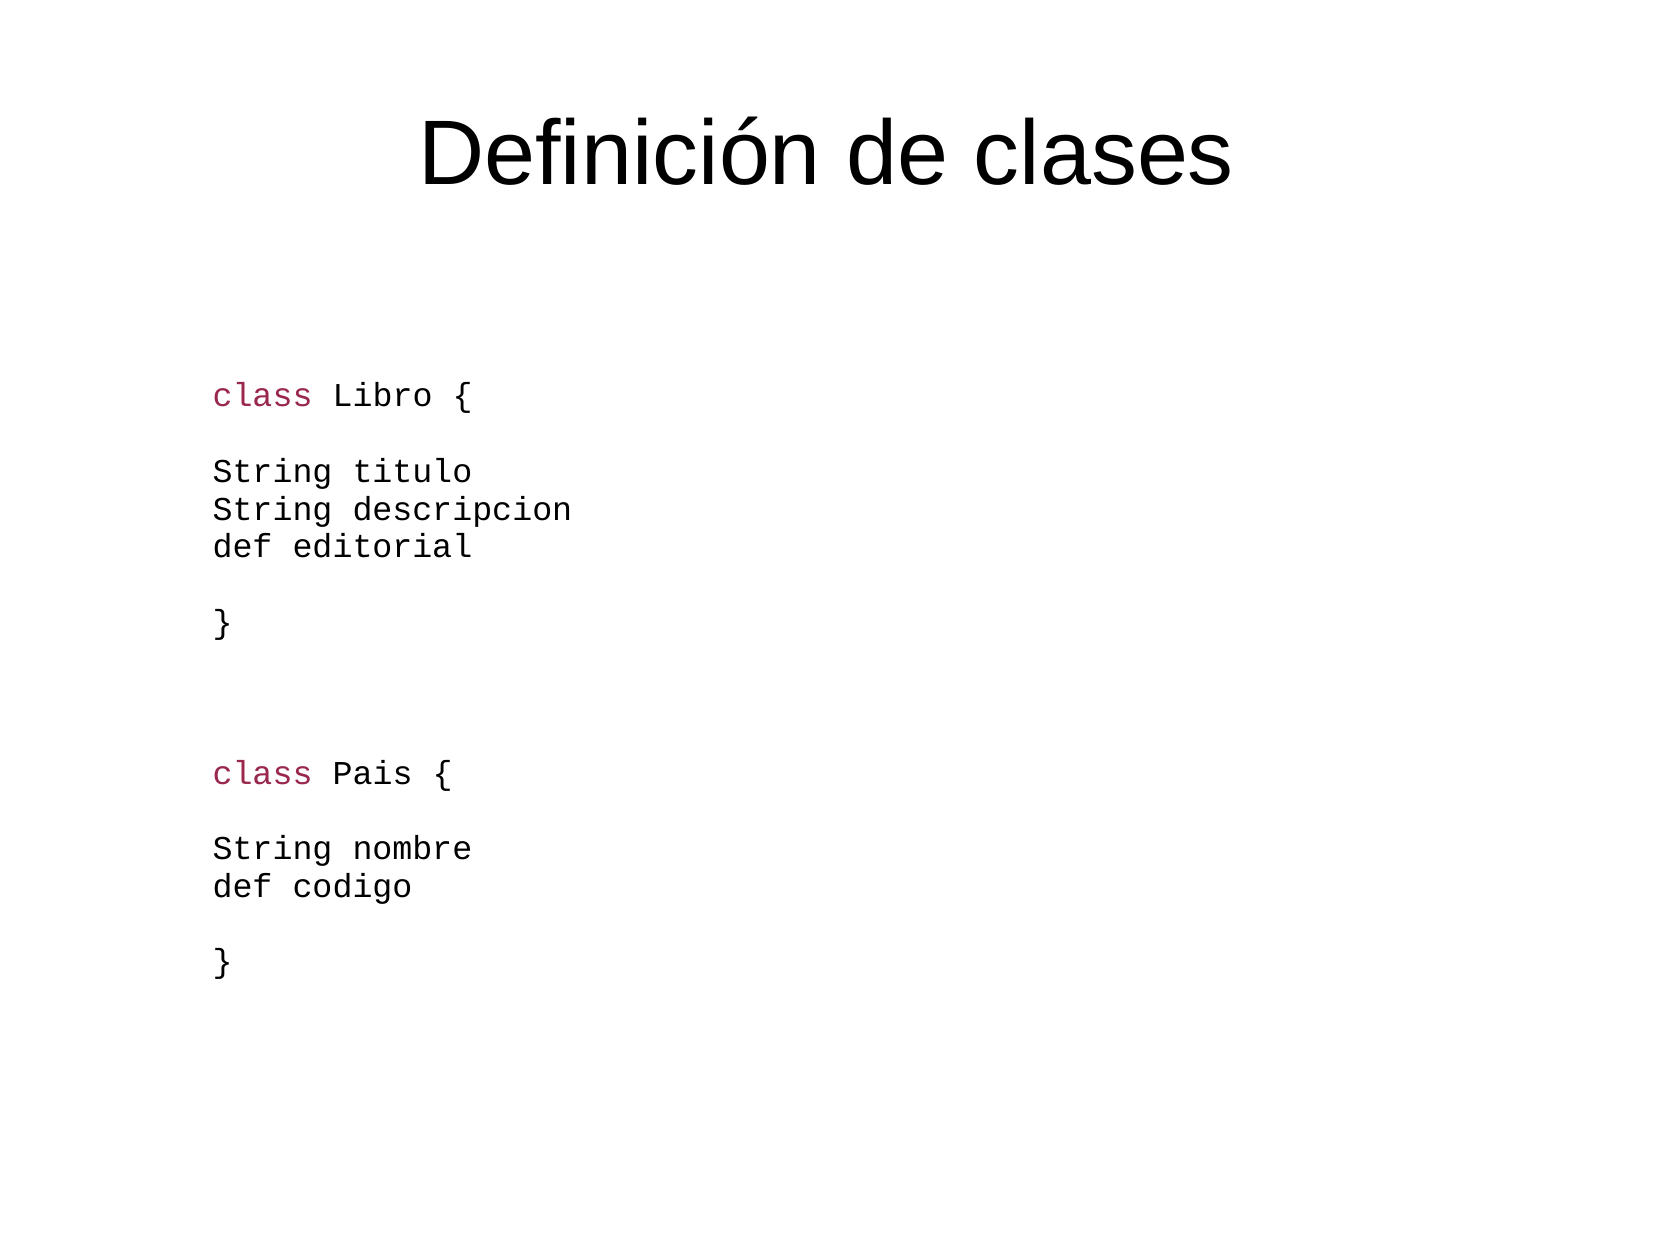

# Definición de clases
class Libro {
String titulo
String descripcion
def editorial
}
class Pais {
String nombre
def codigo
}